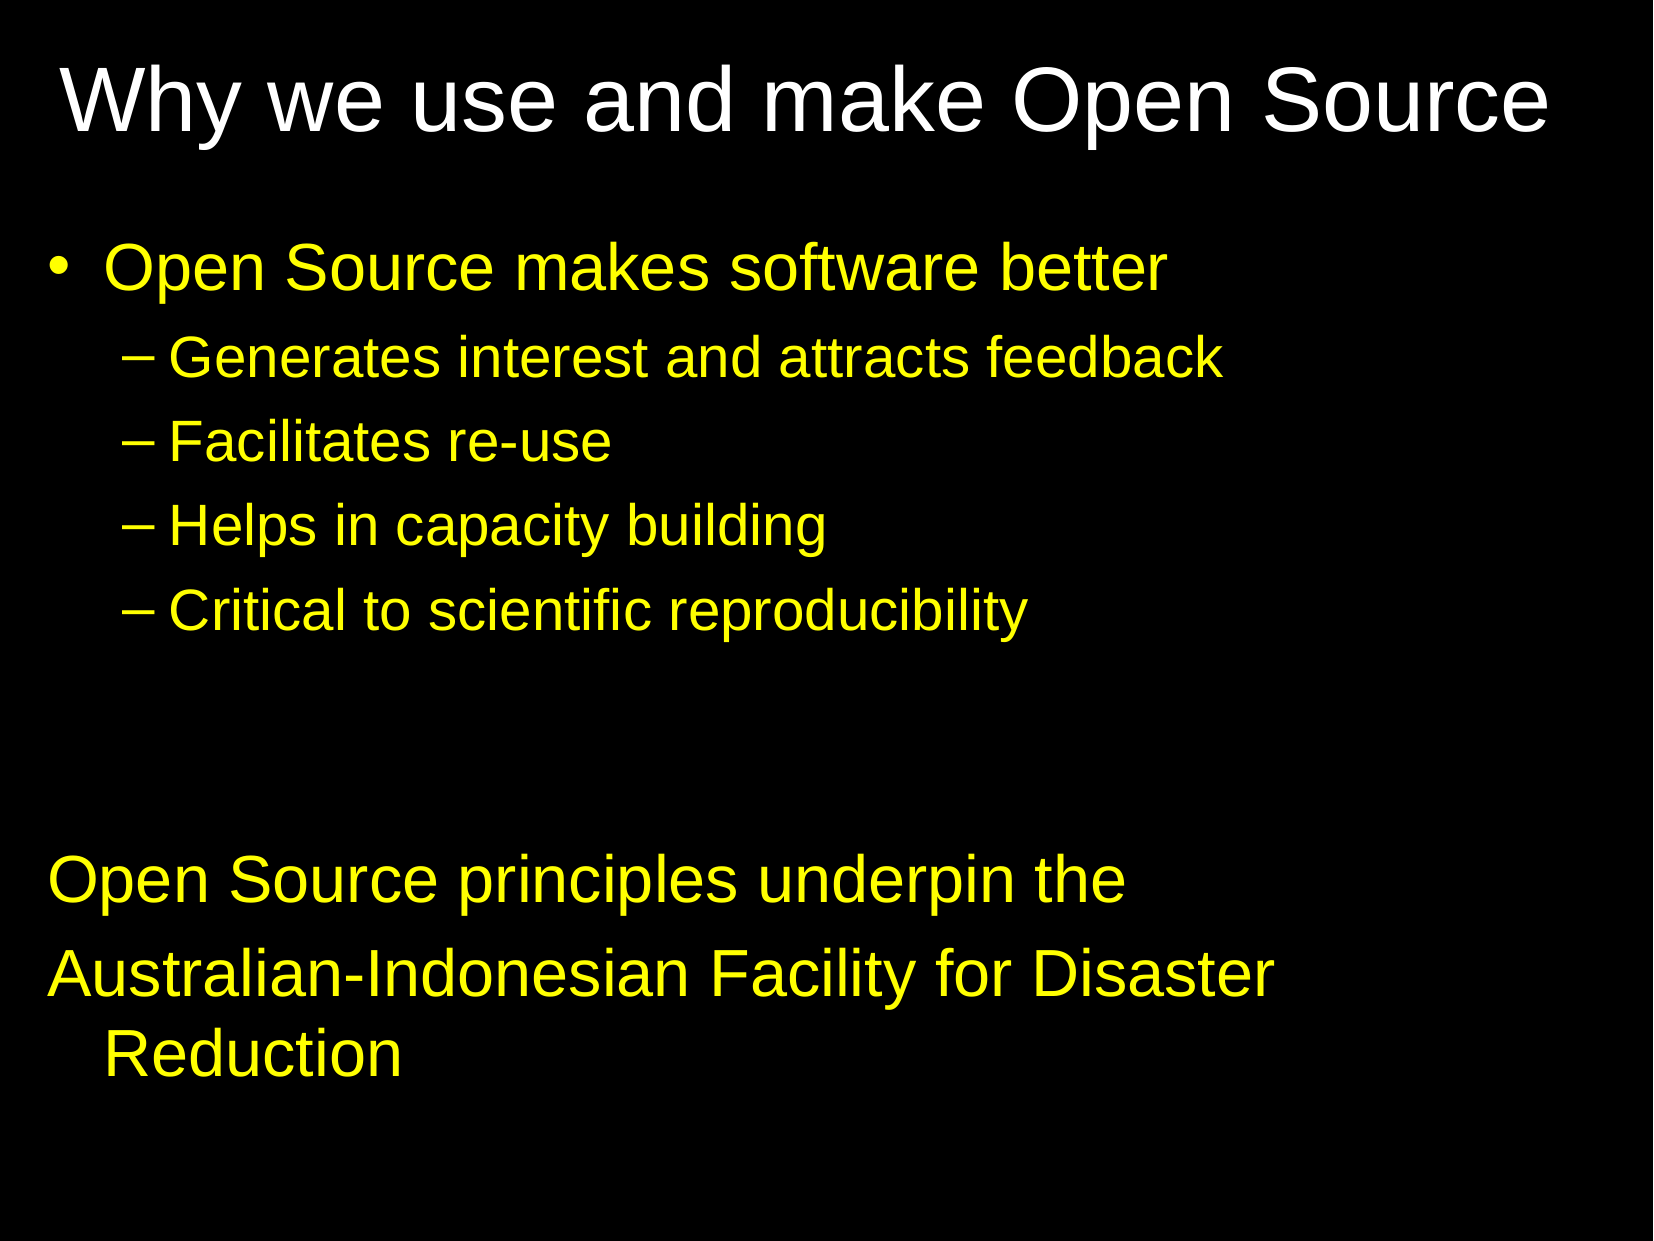

# Why we use and make Open Source
Open Source makes software better
Generates interest and attracts feedback
Facilitates re-use
Helps in capacity building
Critical to scientific reproducibility
Open Source principles underpin the
Australian-Indonesian Facility for Disaster Reduction